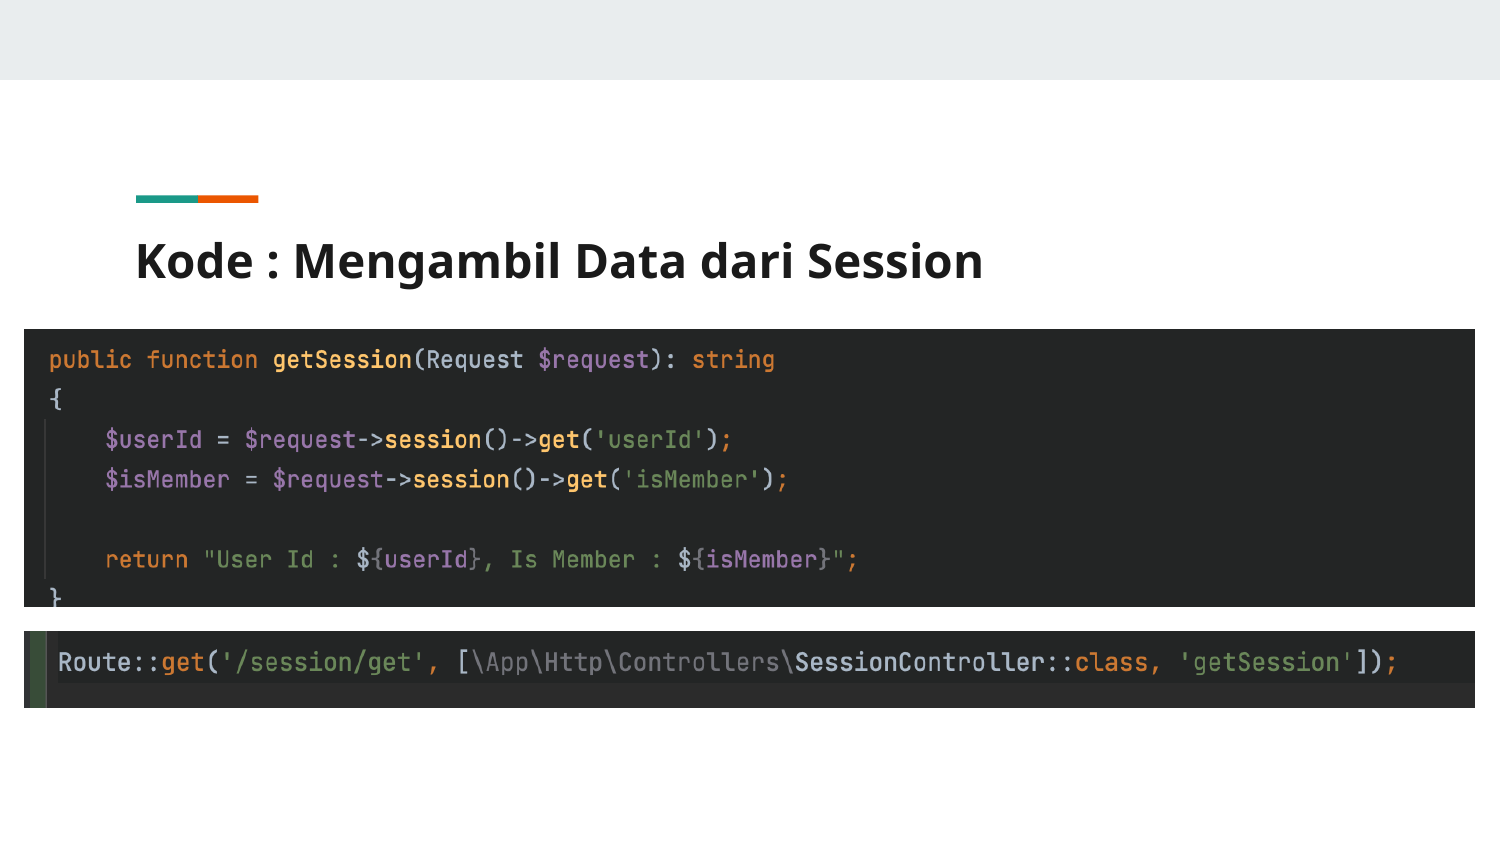

# Kode : Mengambil Data dari Session